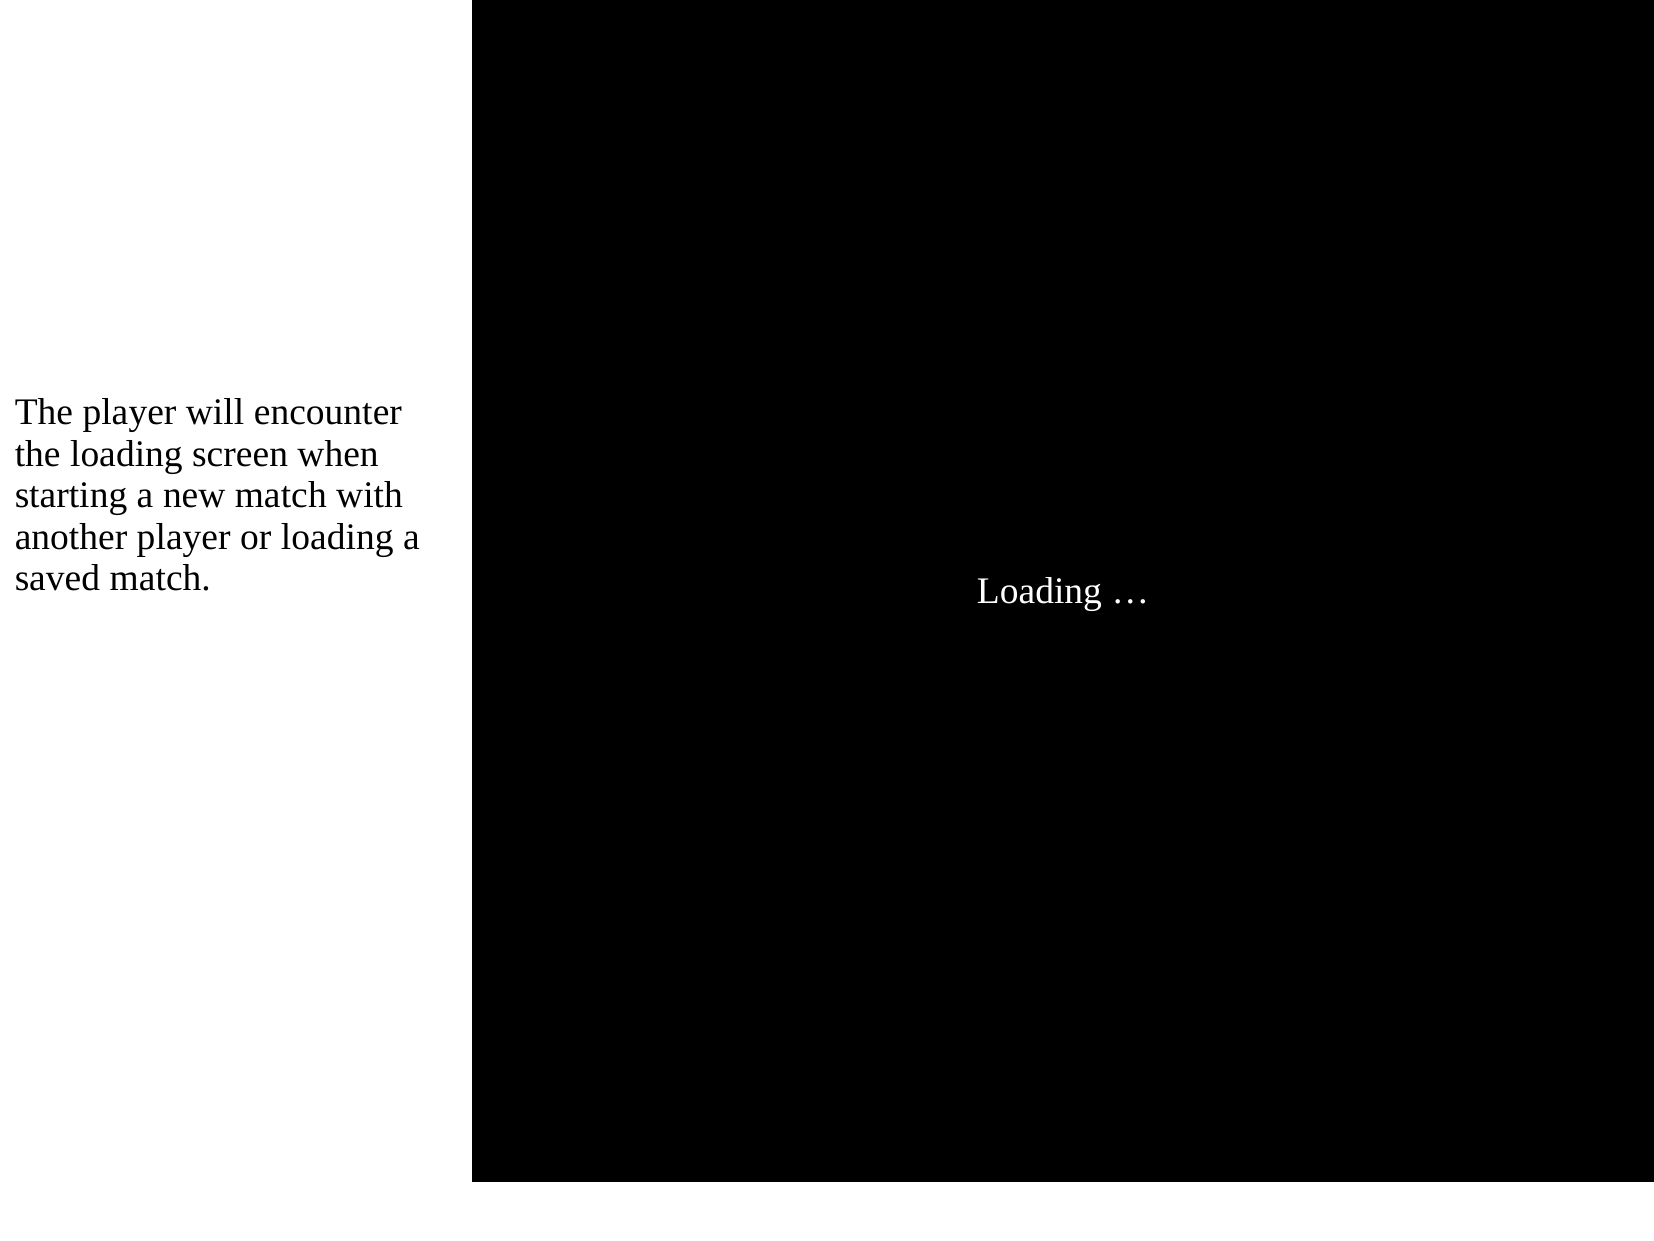

Loading …
The player will encounter the loading screen when starting a new match with another player or loading a saved match.